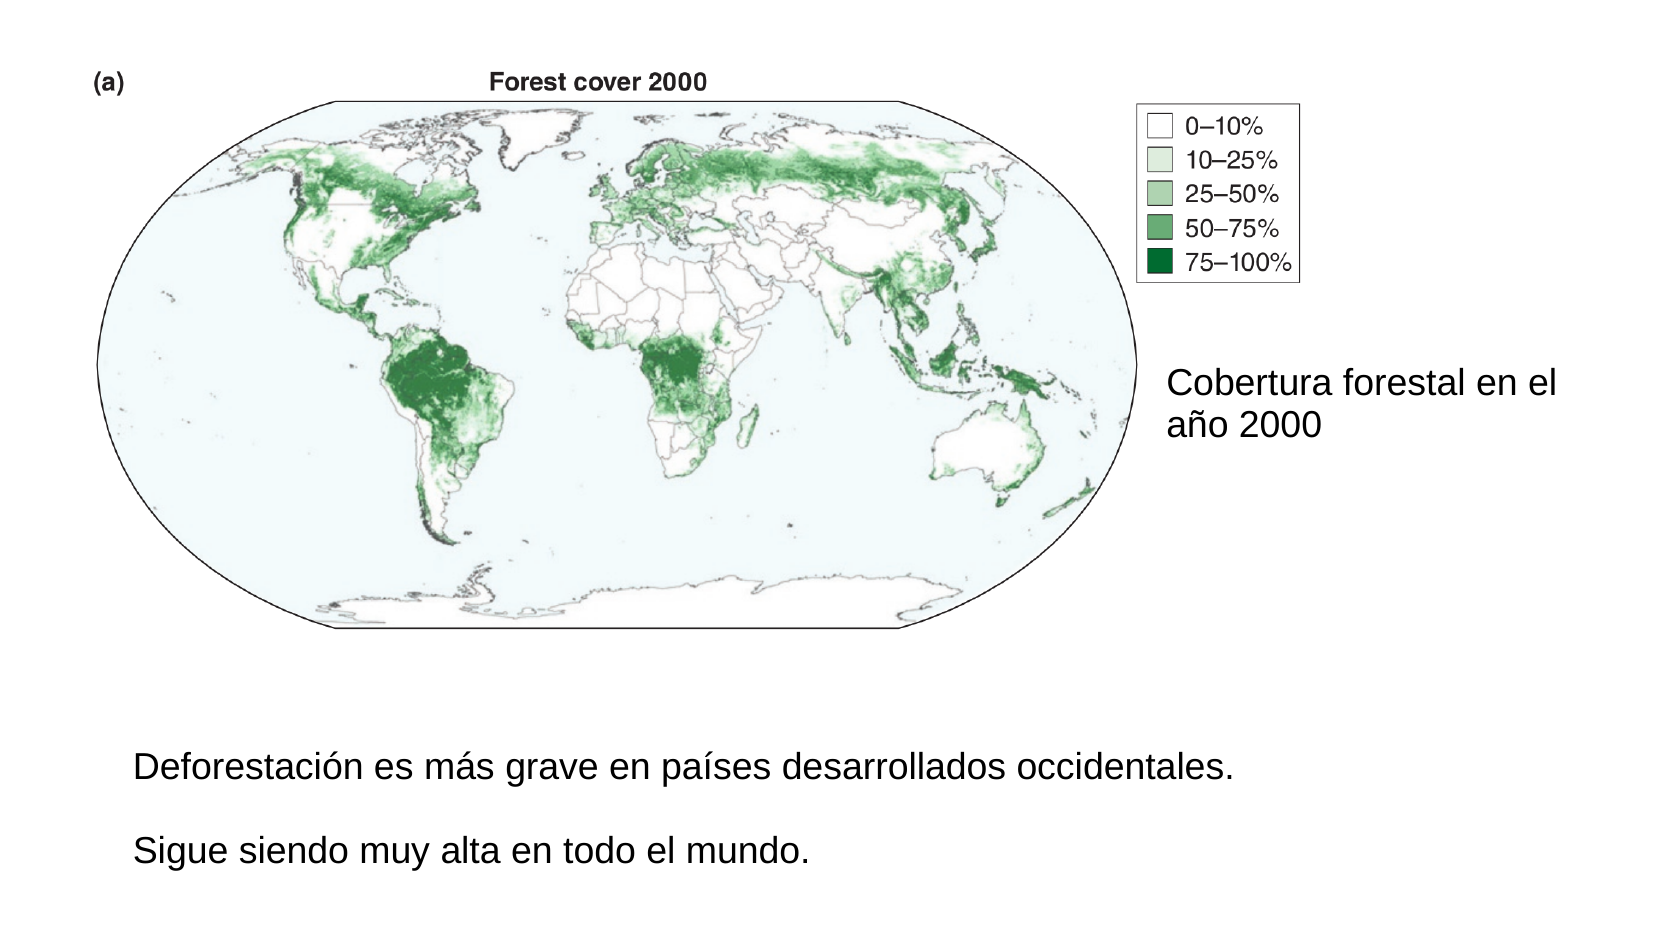

Cobertura forestal en el año 2000
Deforestación es más grave en países desarrollados occidentales.
Sigue siendo muy alta en todo el mundo.